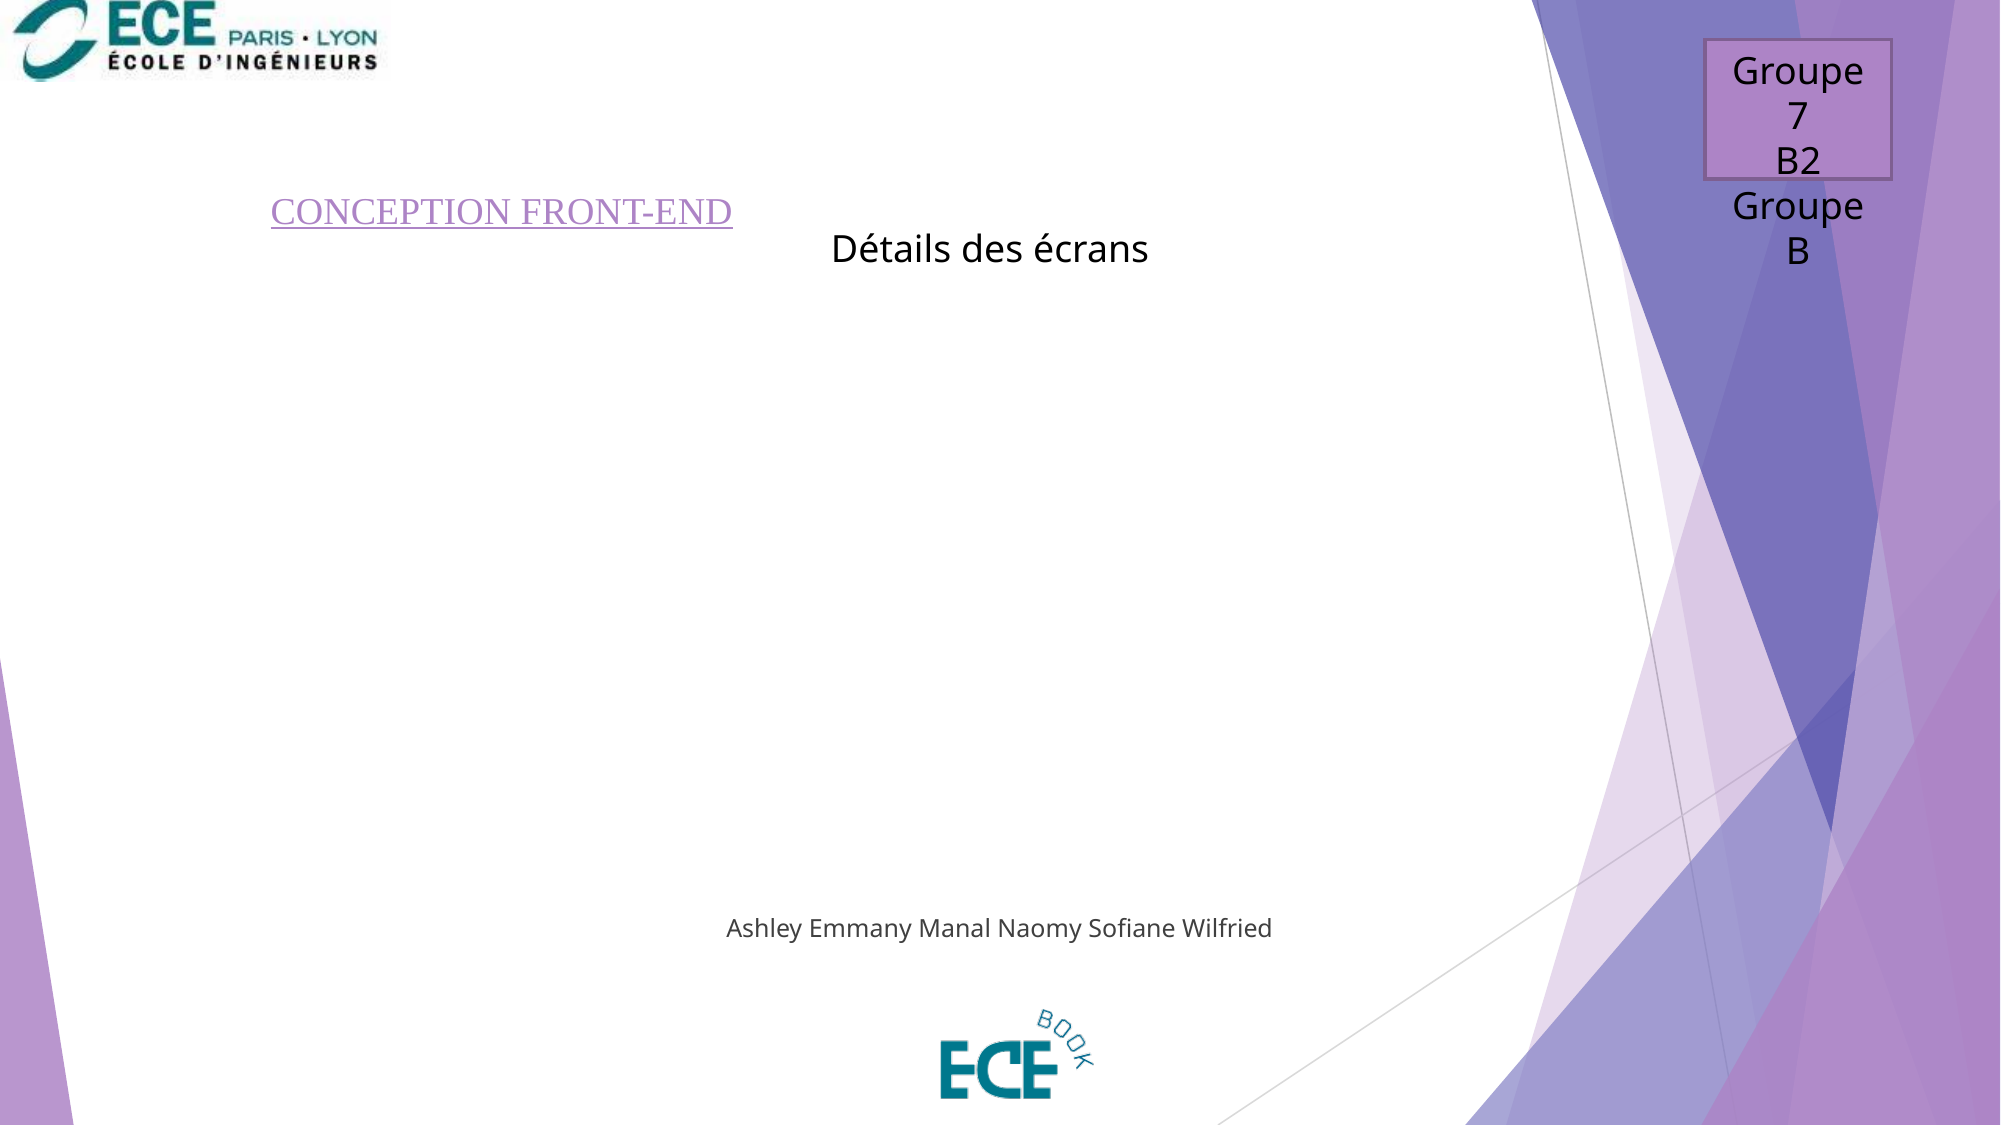

Groupe 7
B2 Groupe B
# CONCEPTION FRONT-END
Détails des écrans
Ashley Emmany Manal Naomy Sofiane Wilfried